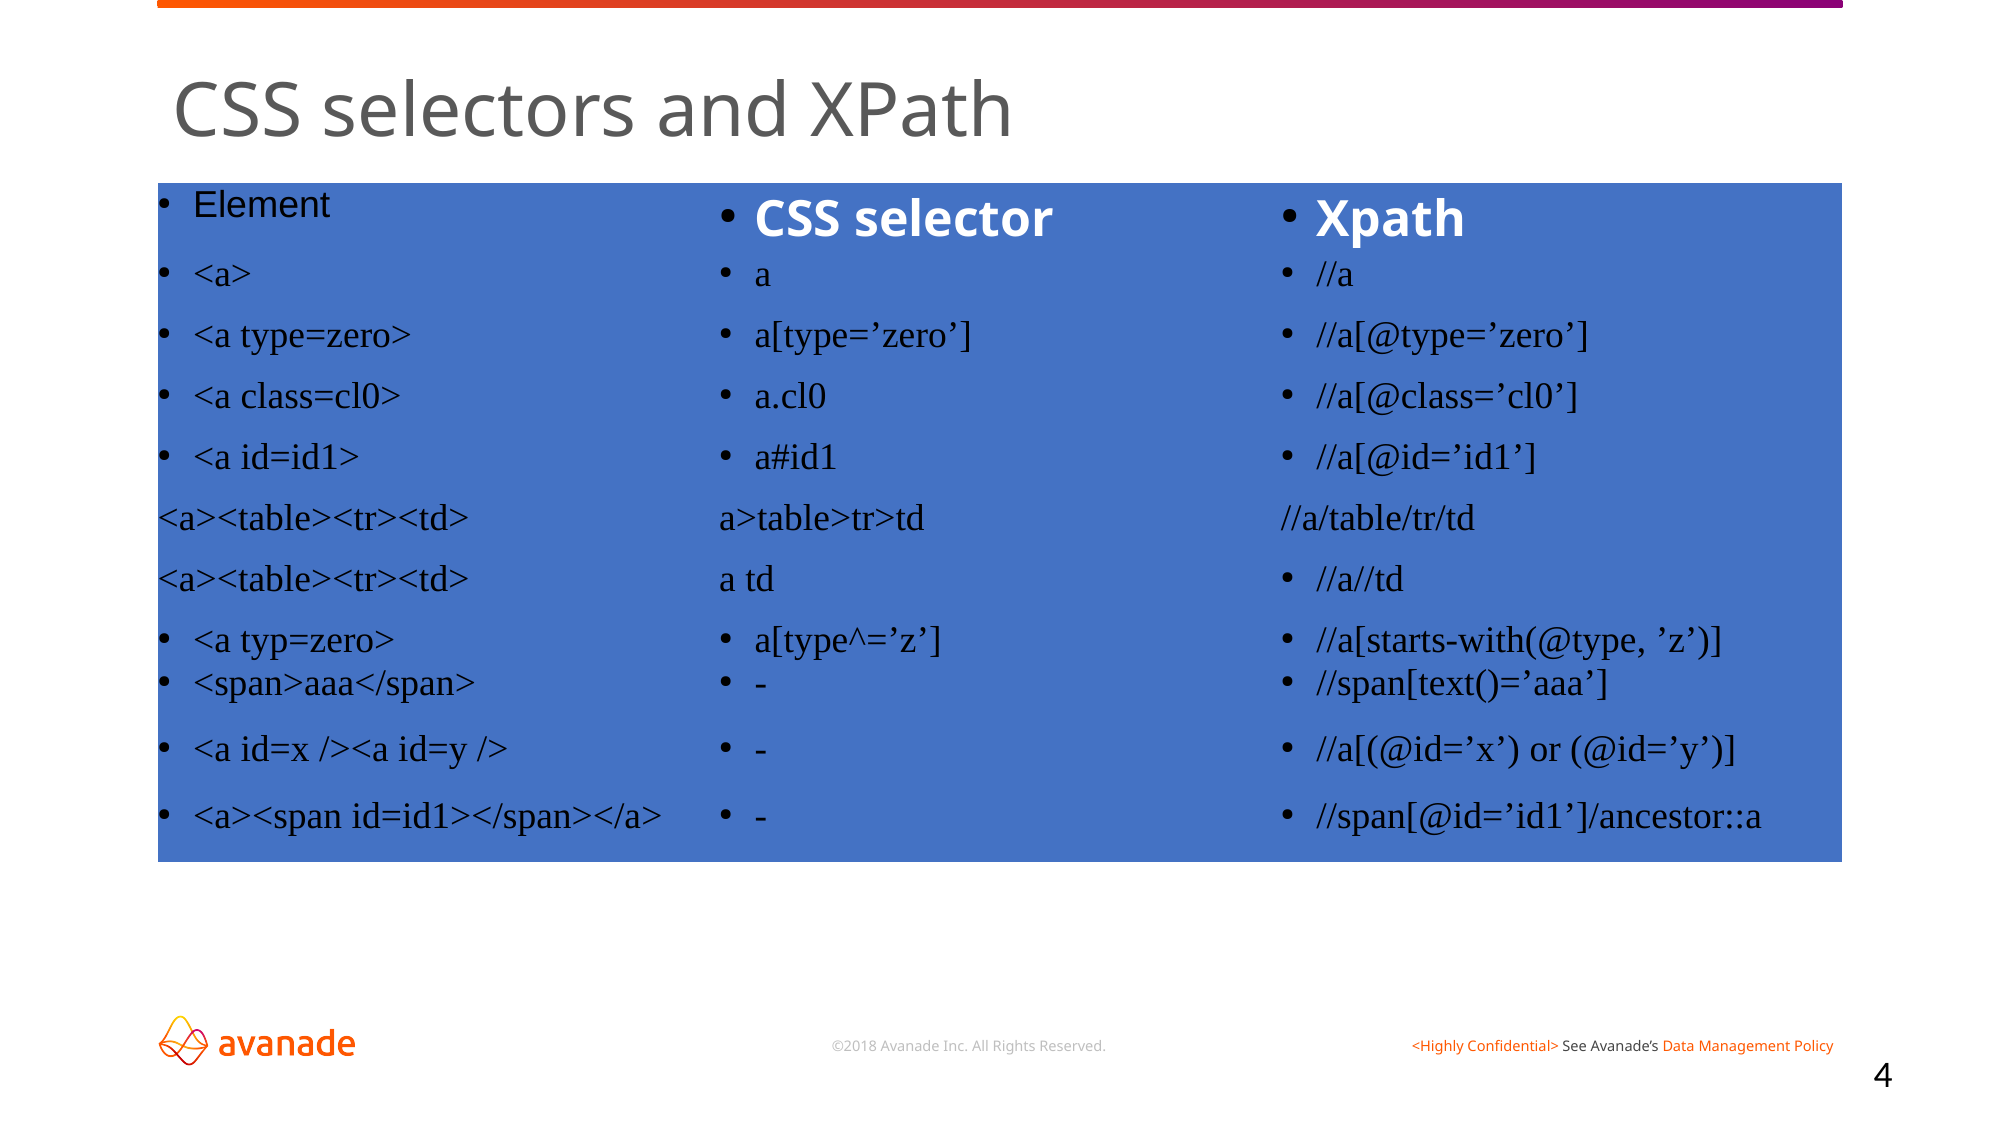

# CSS selectors and XPath
| Element | CSS selector | Xpath |
| --- | --- | --- |
| <a> | a | //a |
| <a type=zero> | a[type=’zero’] | //a[@type=’zero’] |
| <a class=cl0> | a.cl0 | //a[@class=’cl0’] |
| <a id=id1> | a#id1 | //a[@id=’id1’] |
| <a><table><tr><td> | a>table>tr>td | //a/table/tr/td |
| <a><table><tr><td> | a td | //a//td |
| <a typ=zero> | a[type^=’z’] | //a[starts-with(@type, ’z’)] |
| <span>aaa</span> | - | //span[text()=’aaa’] |
| <a id=x /><a id=y /> | - | //a[(@id=’x’) or (@id=’y’)] |
| <a><span id=id1></span></a> | - | //span[@id=’id1’]/ancestor::a |